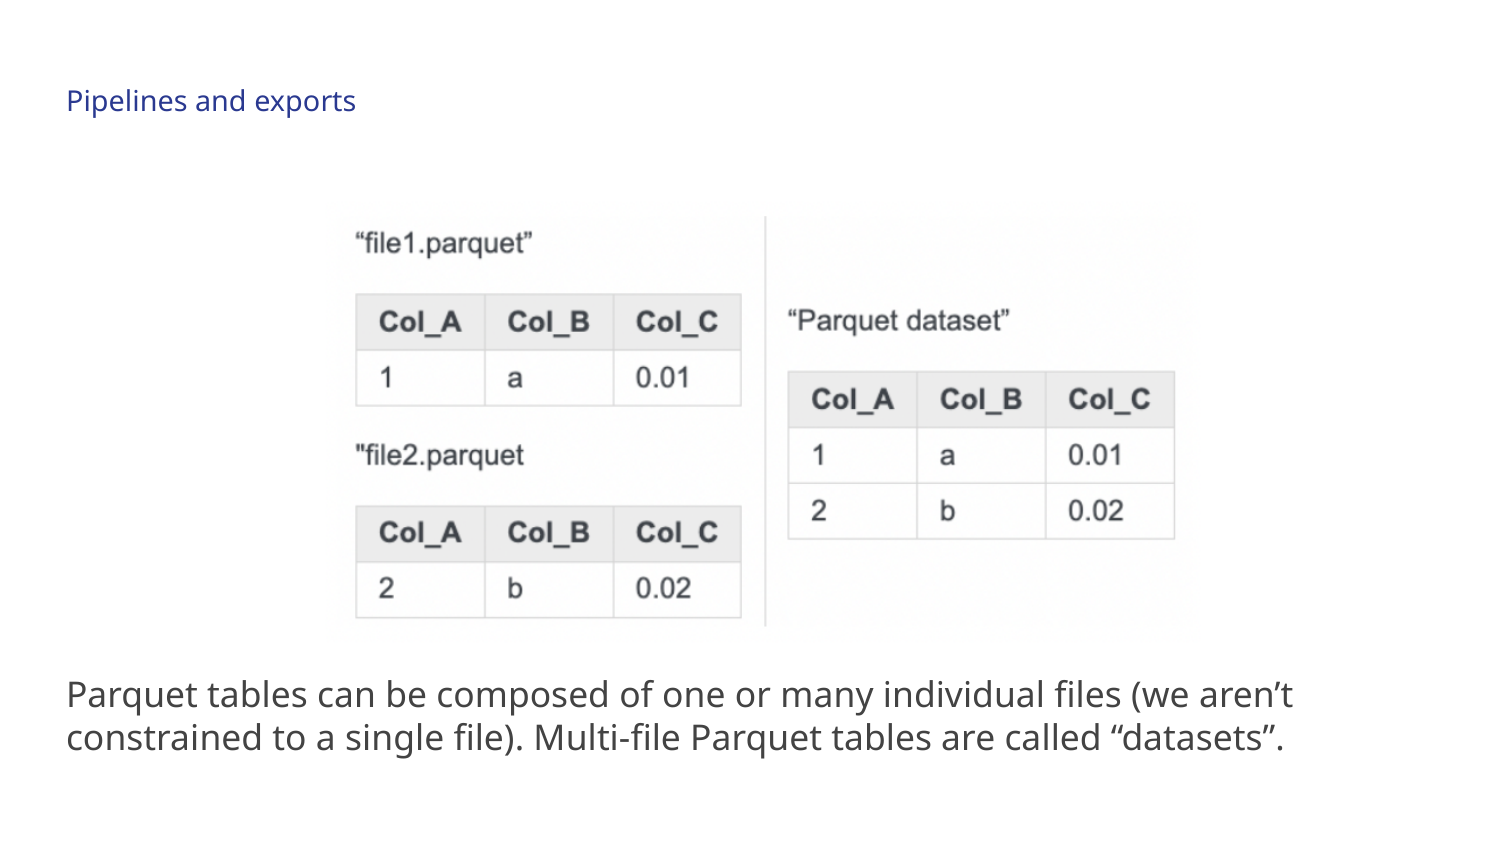

# Pipelines and exports
Parquet tables can be composed of one or many individual files (we aren’t constrained to a single file). Multi-file Parquet tables are called “datasets”.